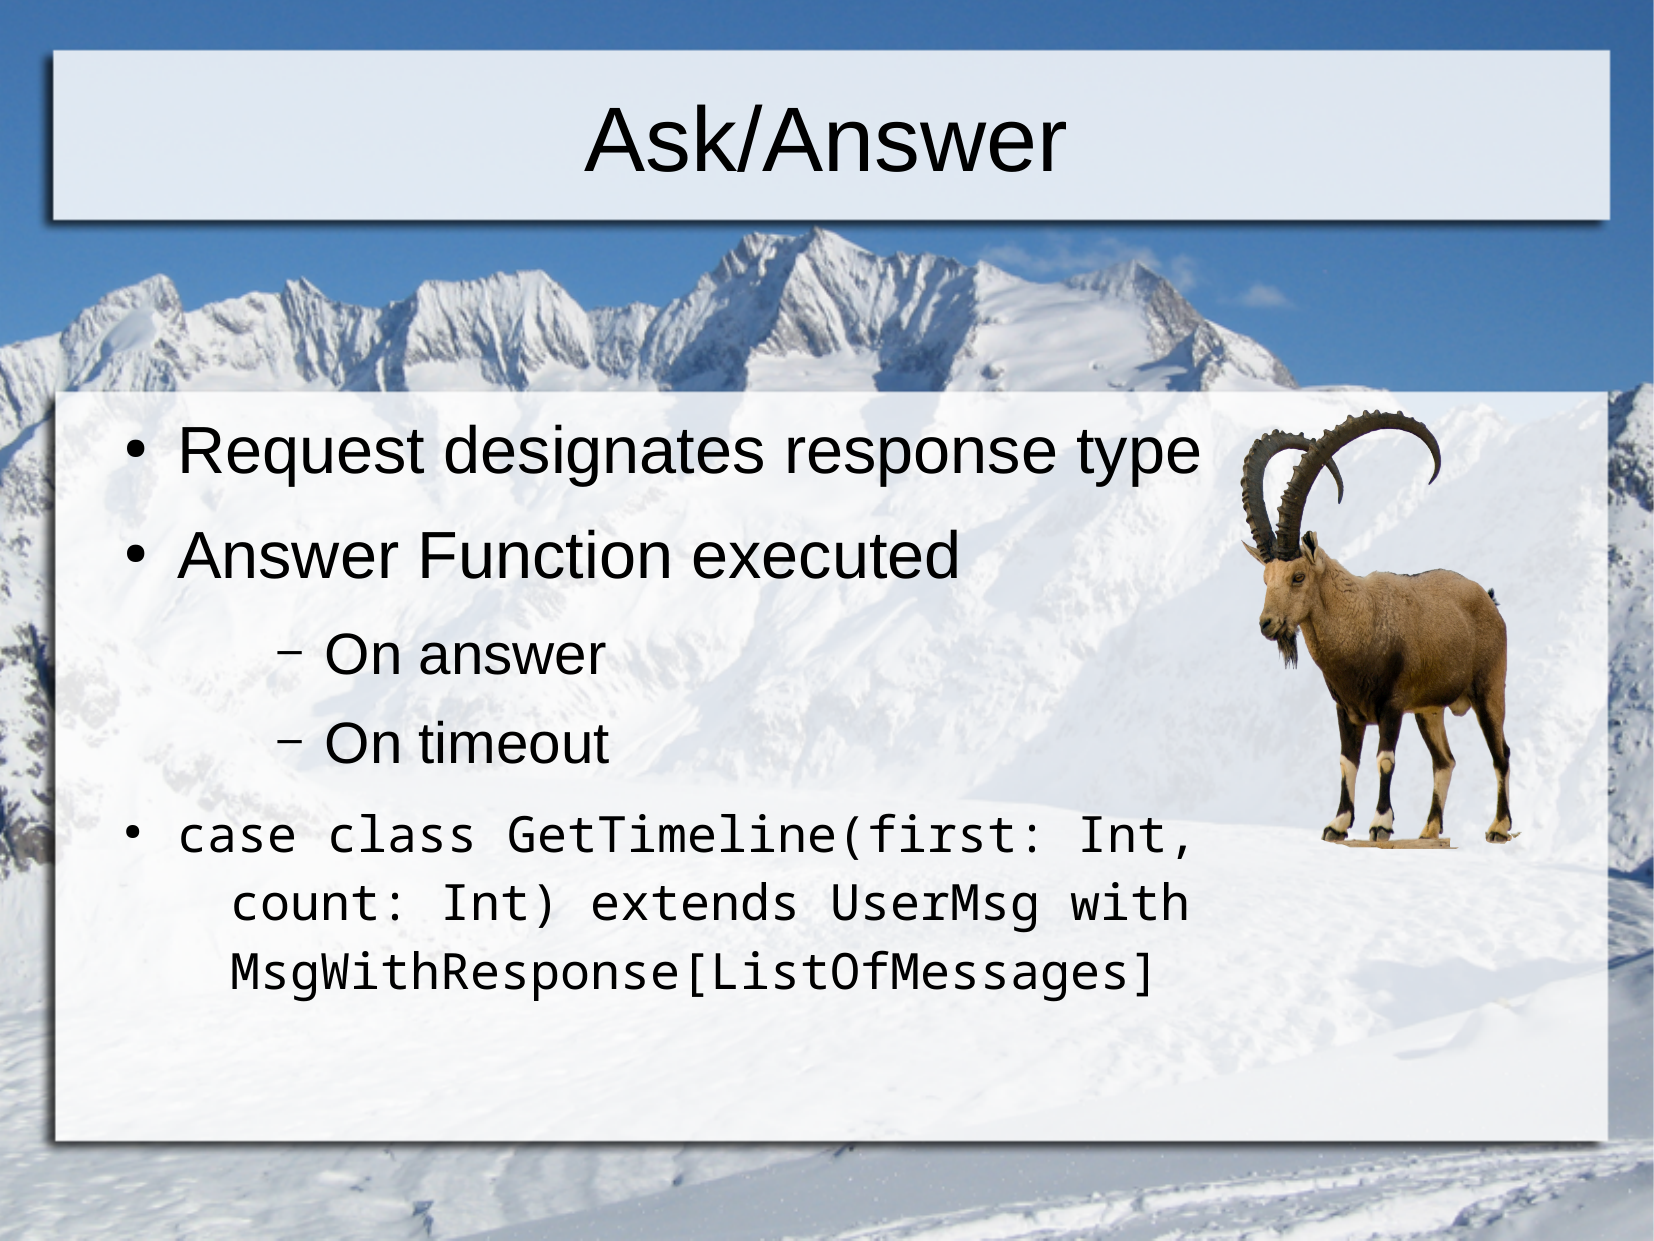

# Ask/Answer
Request designates response type
Answer Function executed
On answer
On timeout
case class GetTimeline(first: Int,
count: Int) extends UserMsg with
MsgWithResponse[ListOfMessages]